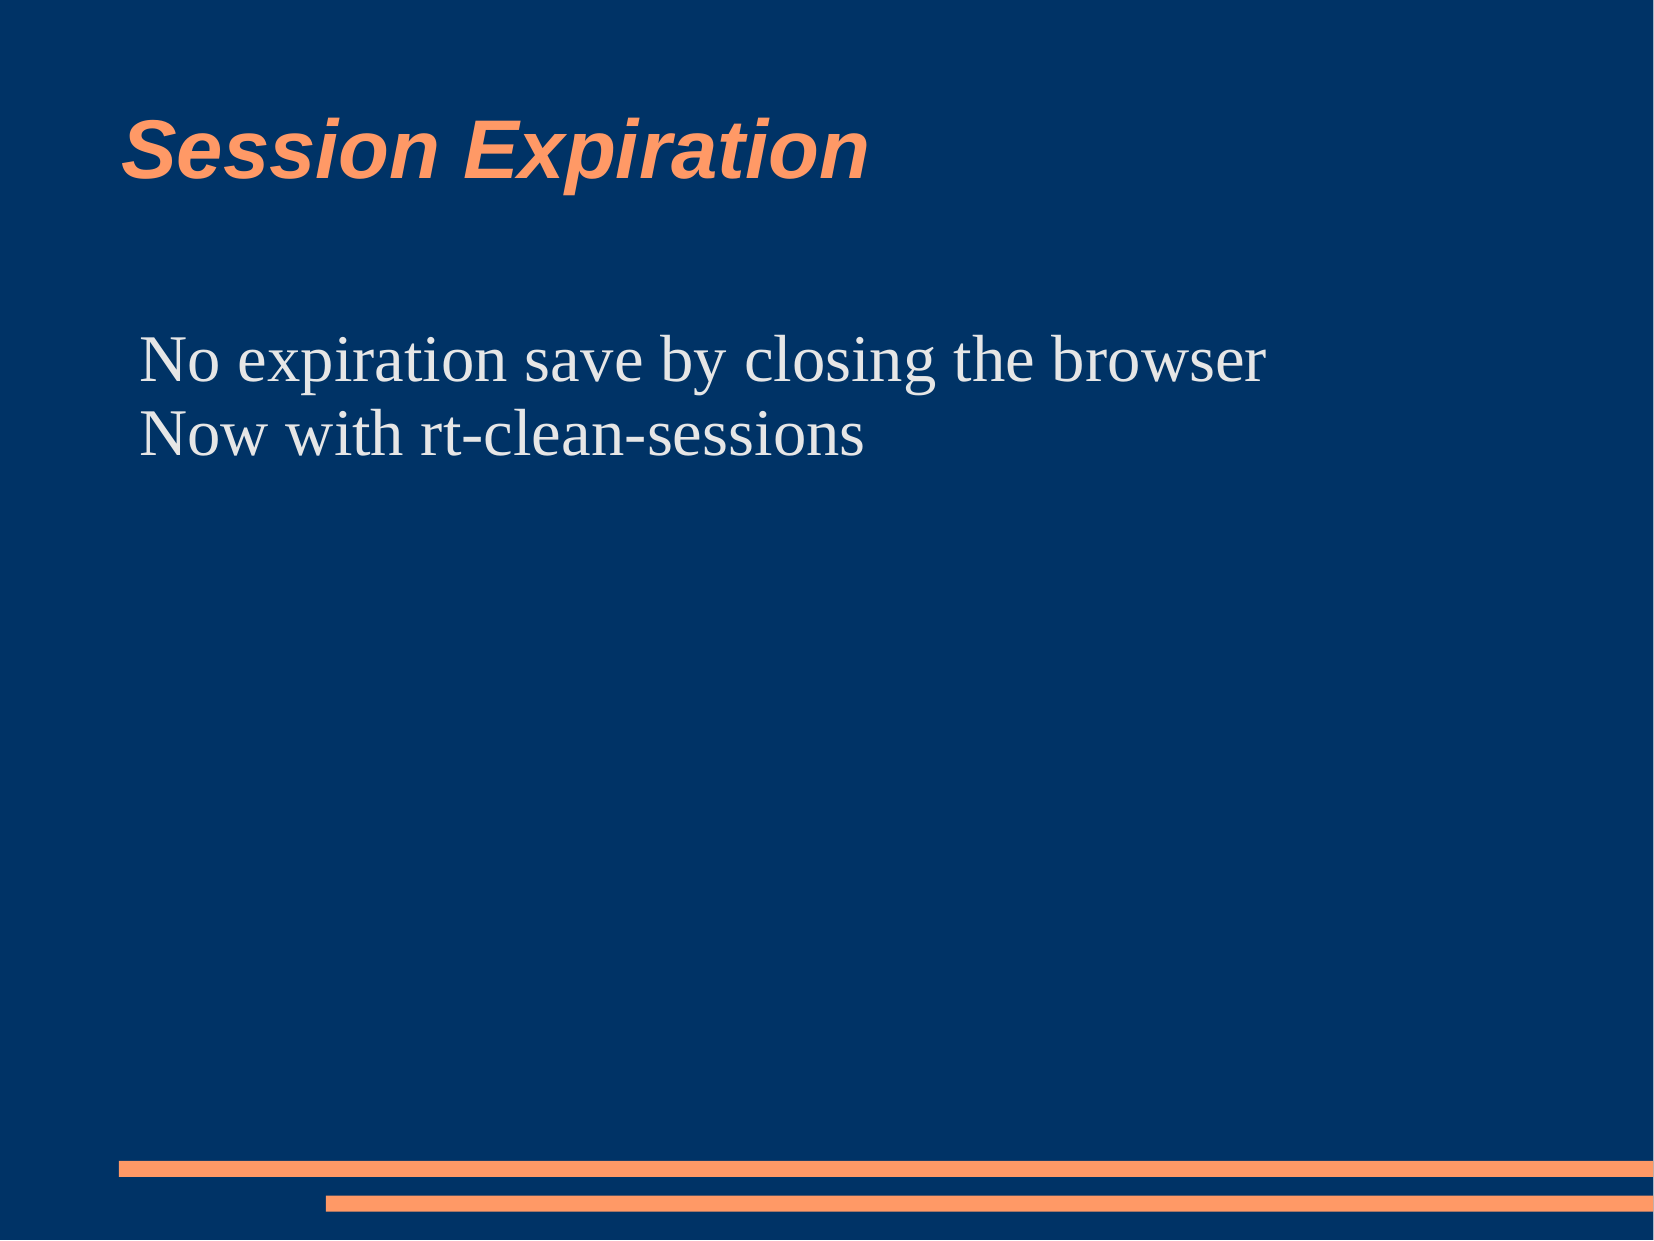

# Session Expiration
No expiration save by closing the browser
Now with rt-clean-sessions